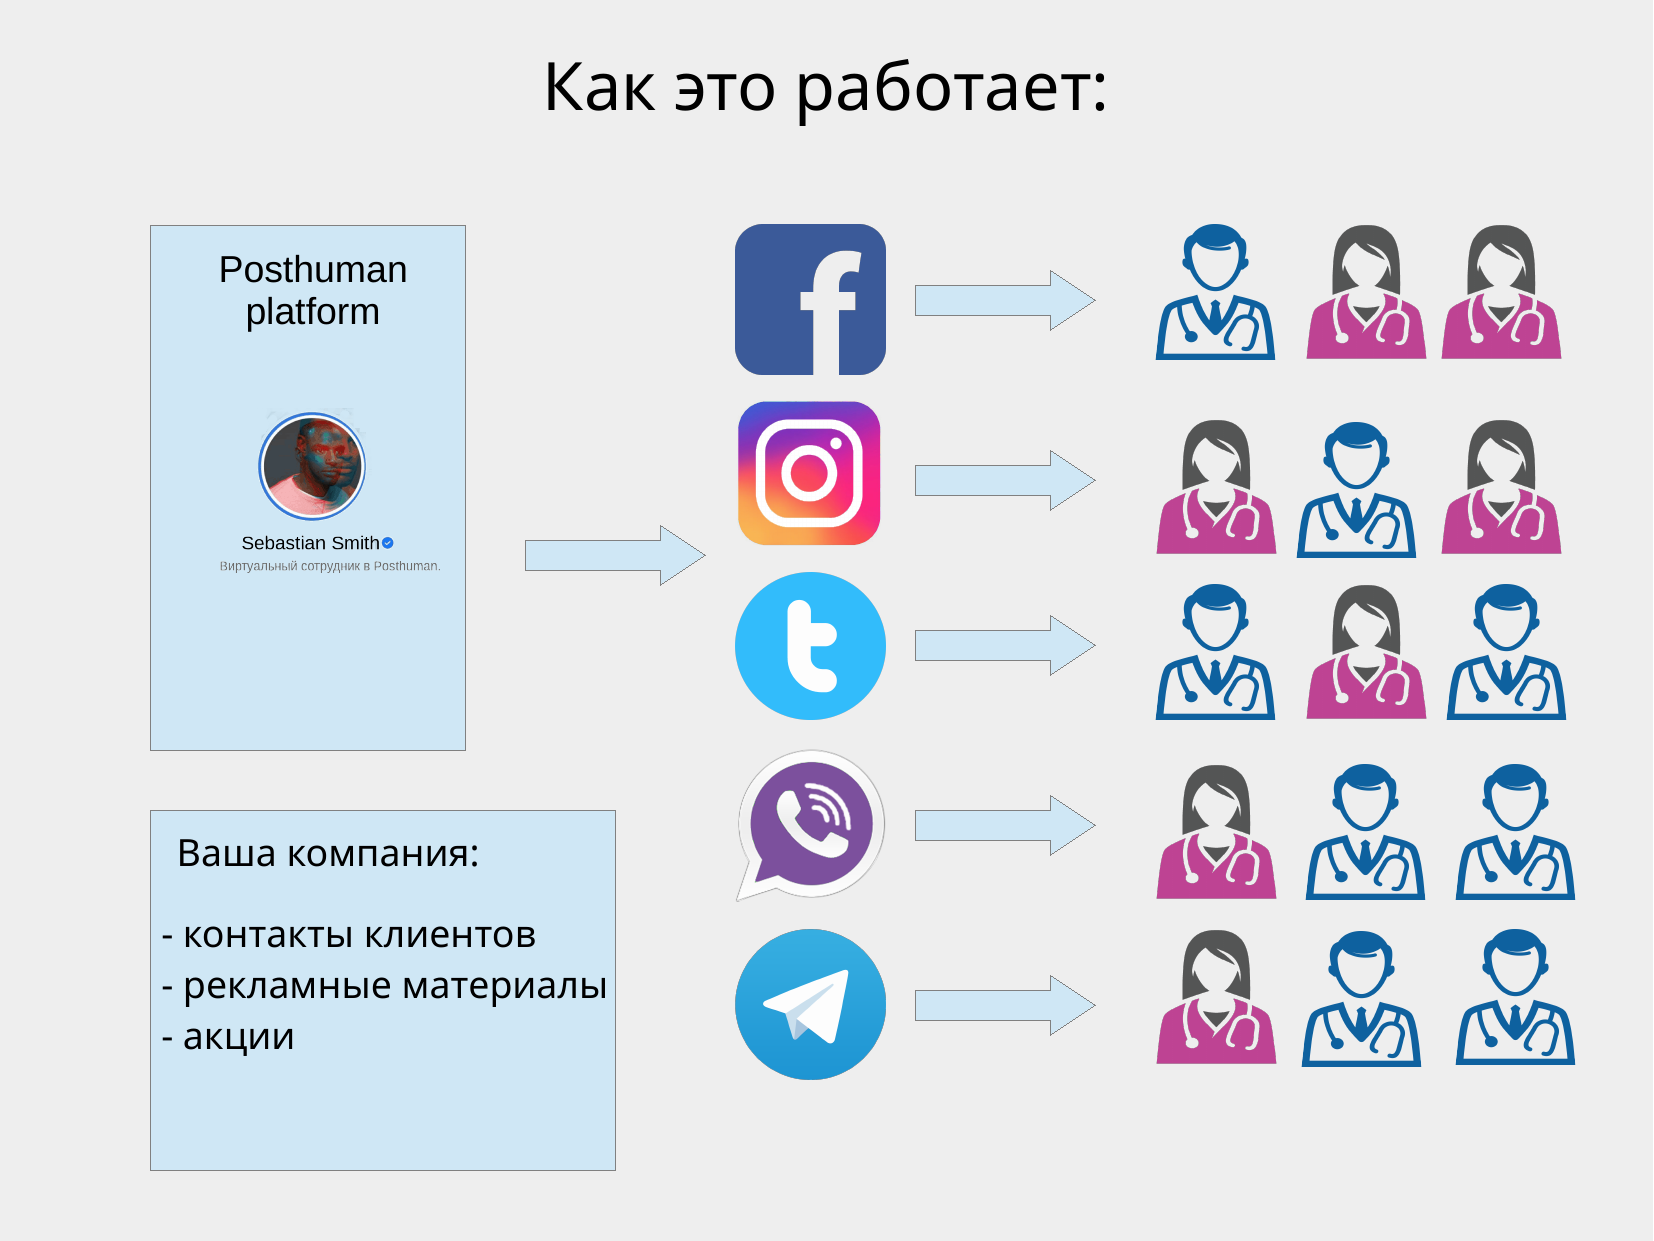

# Как это работает:
Posthuman
platform
Ваша компания:
- контакты клиентов
- рекламные материалы
- акции